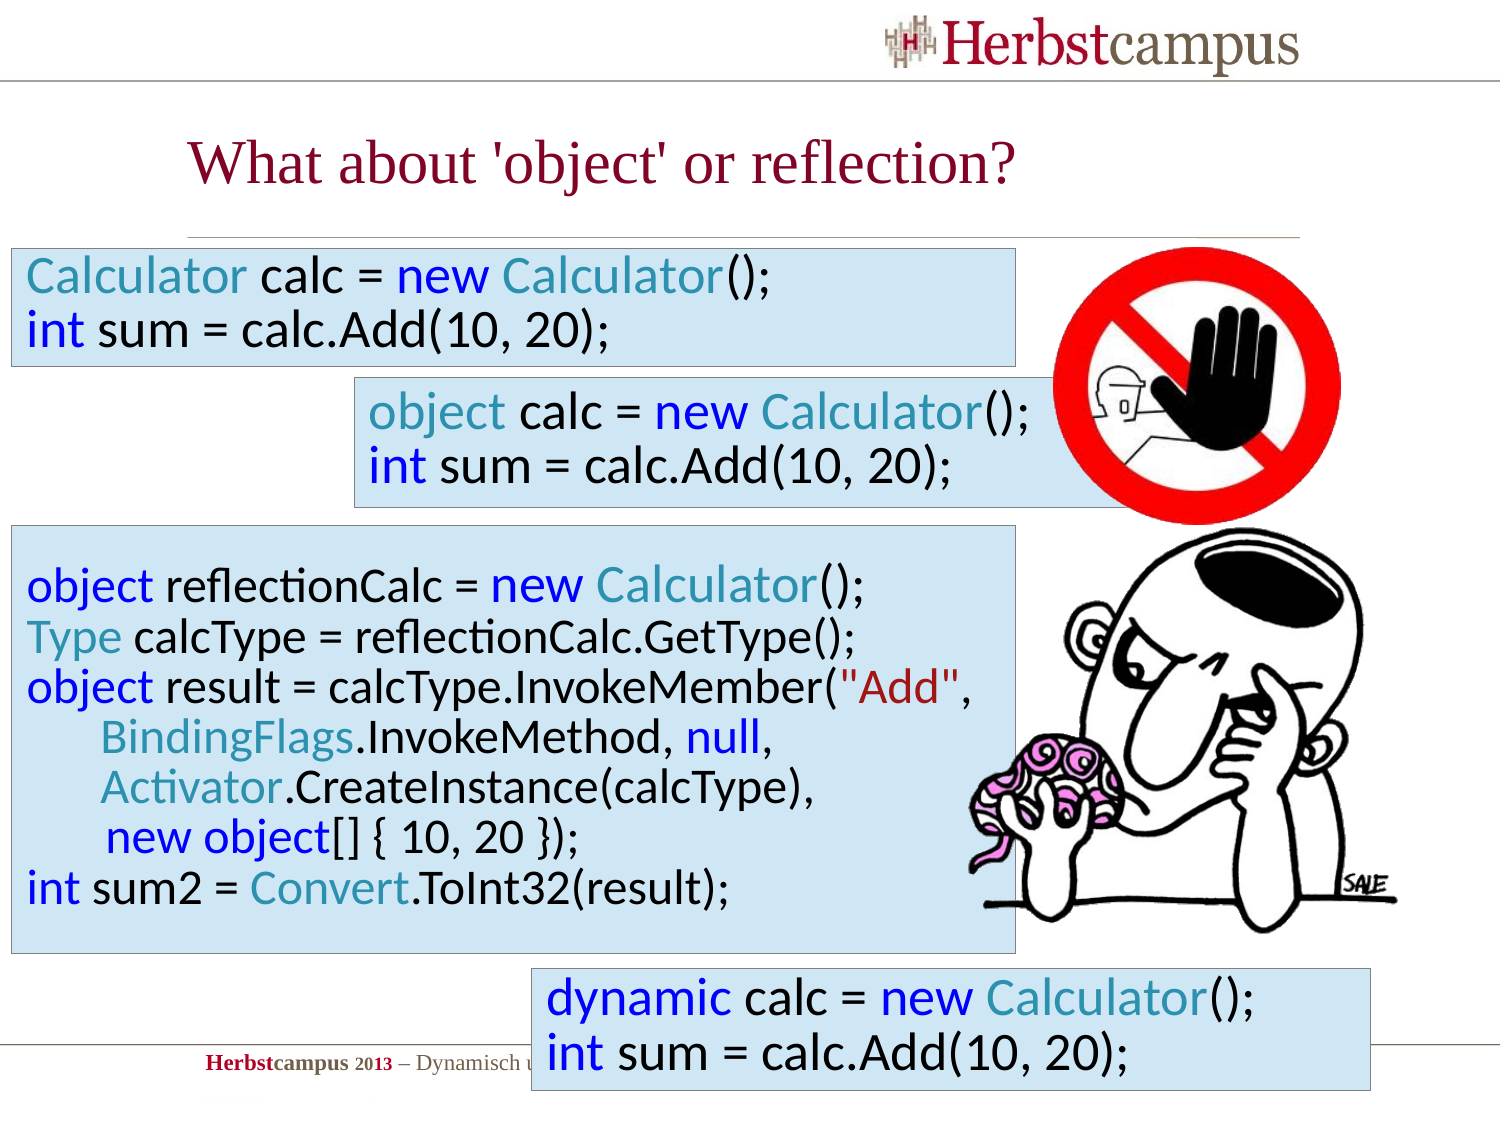

# What about 'object' or reflection?
Calculator calc = new Calculator();
int sum = calc.Add(10, 20);
object calc = new Calculator();
int sum = calc.Add(10, 20);
object reflectionCalc = new Calculator();
Type calcType = reflectionCalc.GetType();
object result = calcType.InvokeMember("Add",
	BindingFlags.InvokeMethod, null,
	Activator.CreateInstance(calcType),
 new object[] { 10, 20 });
int sum2 = Convert.ToInt32(result);
dynamic calc = new Calculator();
int sum = calc.Add(10, 20);